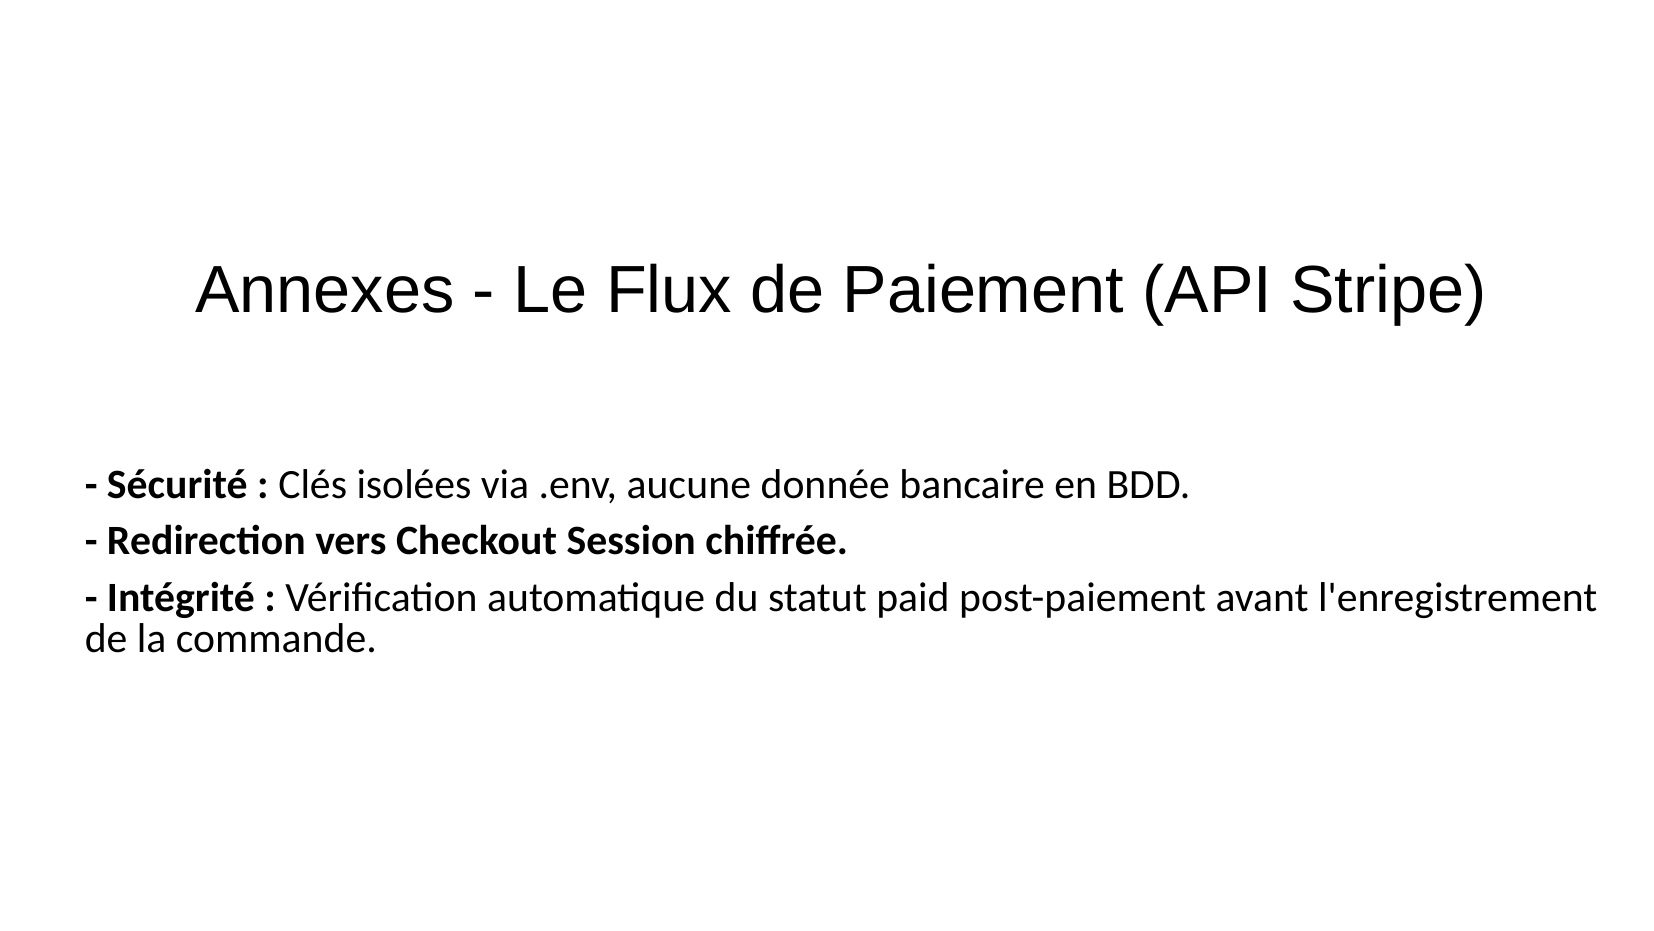

# Annexes - Le Flux de Paiement (API Stripe)
- Sécurité : Clés isolées via .env, aucune donnée bancaire en BDD.
- Redirection vers Checkout Session chiffrée.
- Intégrité : Vérification automatique du statut paid post-paiement avant l'enregistrement de la commande.